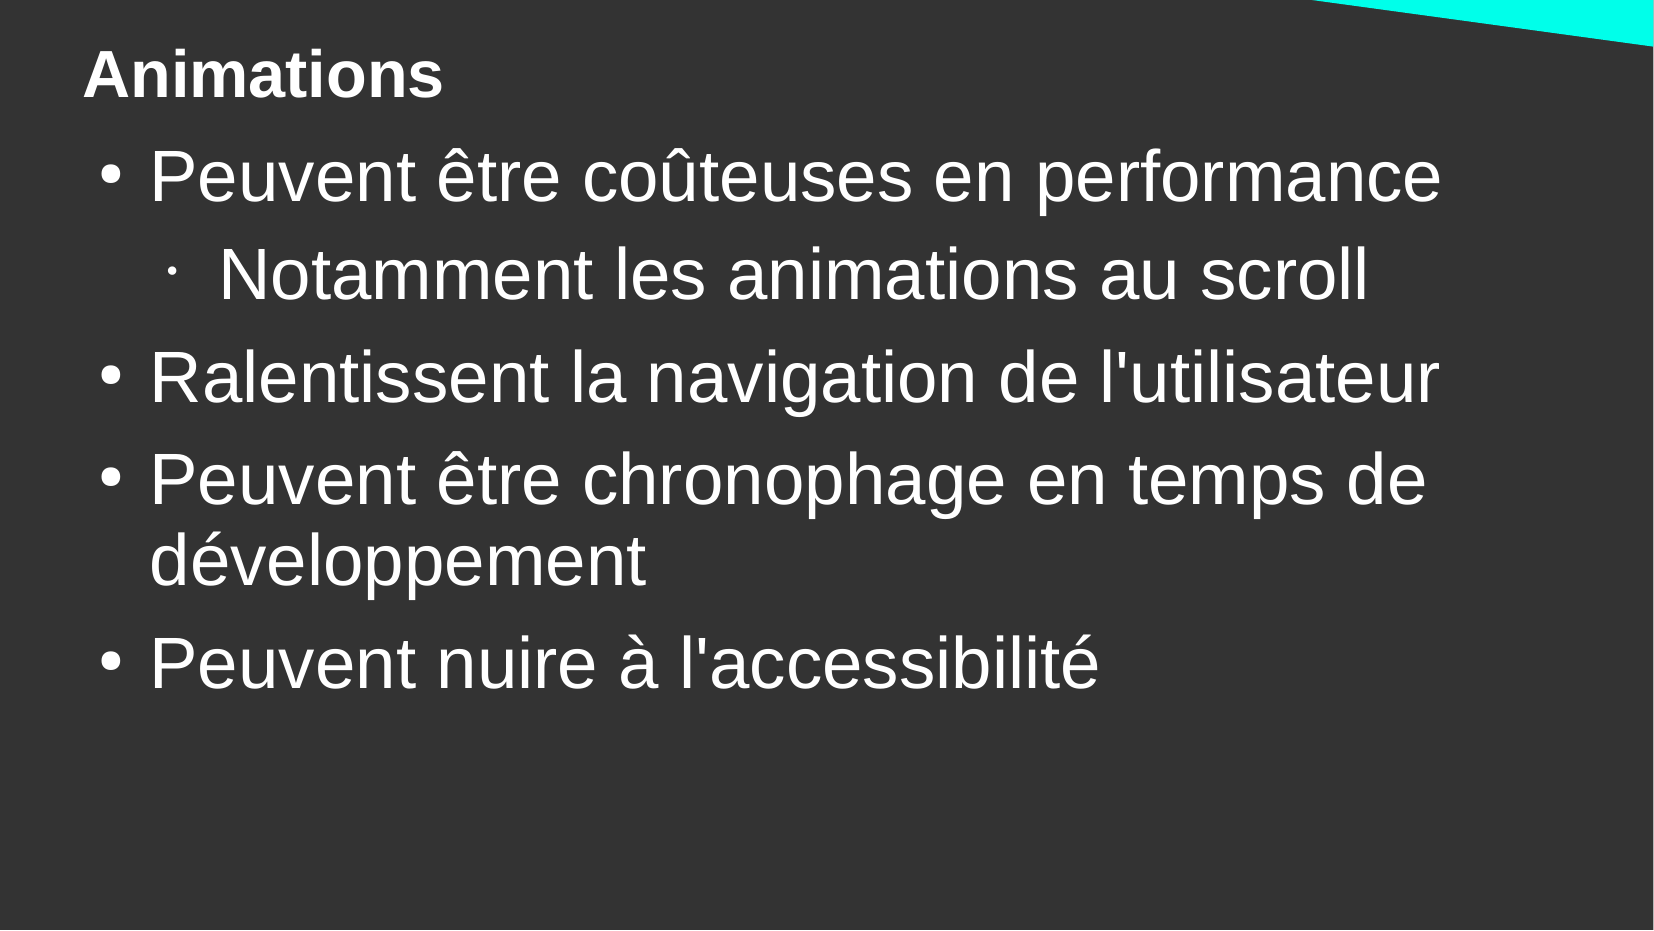

# Animations
Peuvent être coûteuses en performance
Notamment les animations au scroll
Ralentissent la navigation de l'utilisateur
Peuvent être chronophage en temps de développement
Peuvent nuire à l'accessibilité